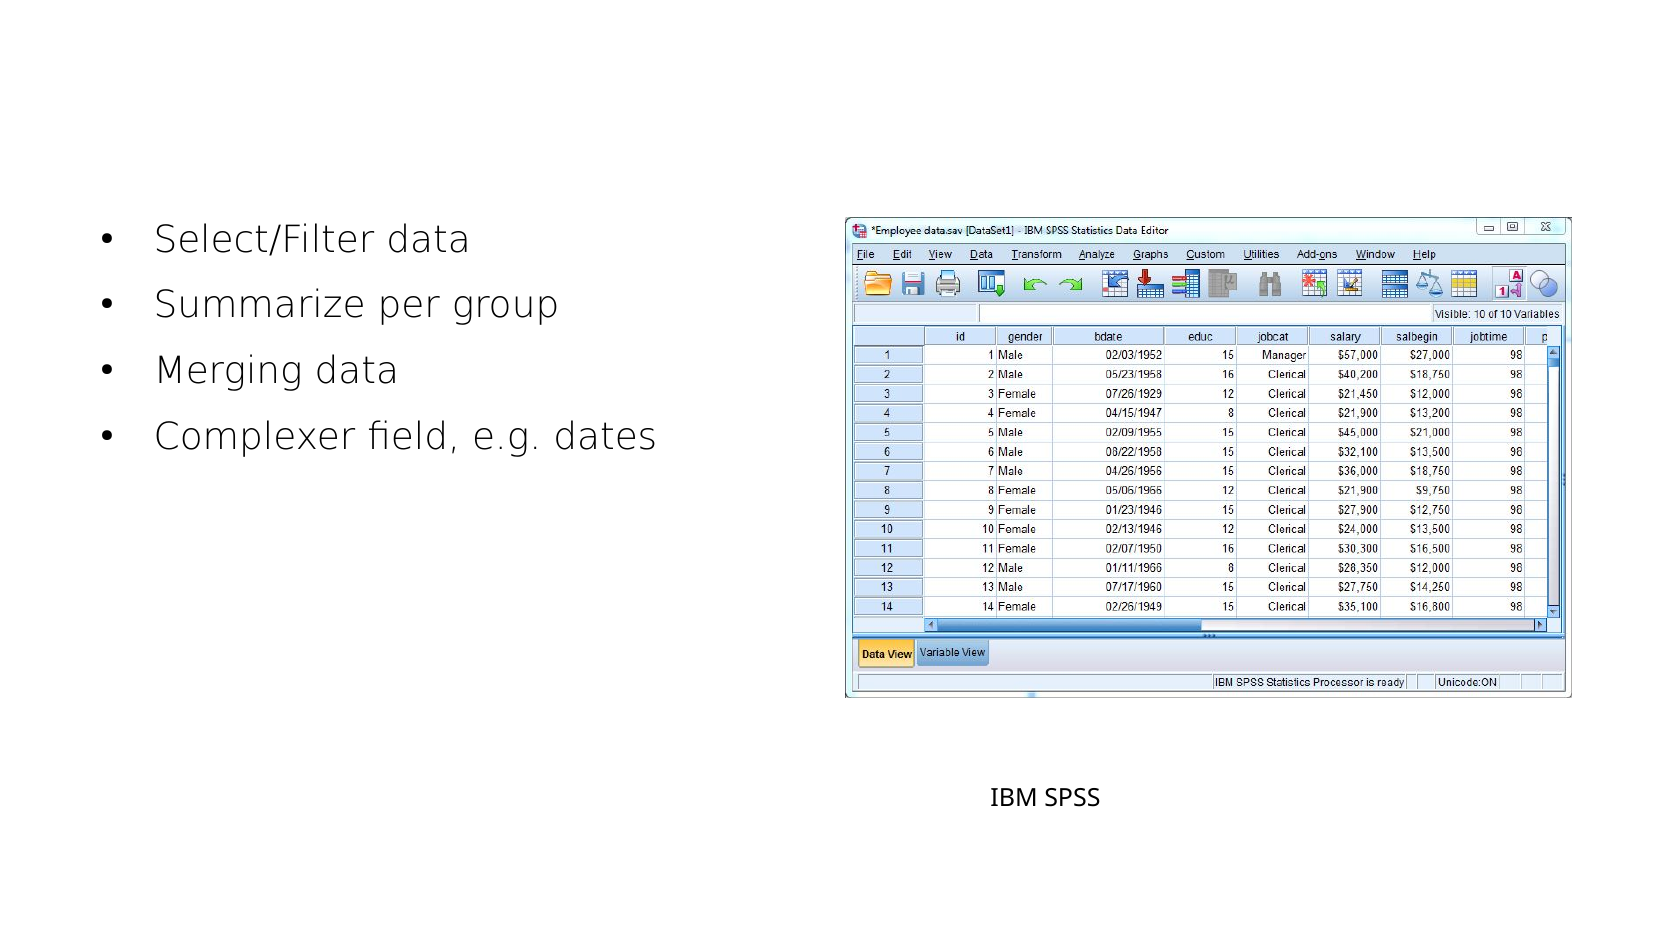

#
Select/Filter data
Summarize per group
Merging data
Complexer field, e.g. dates
IBM SPSS